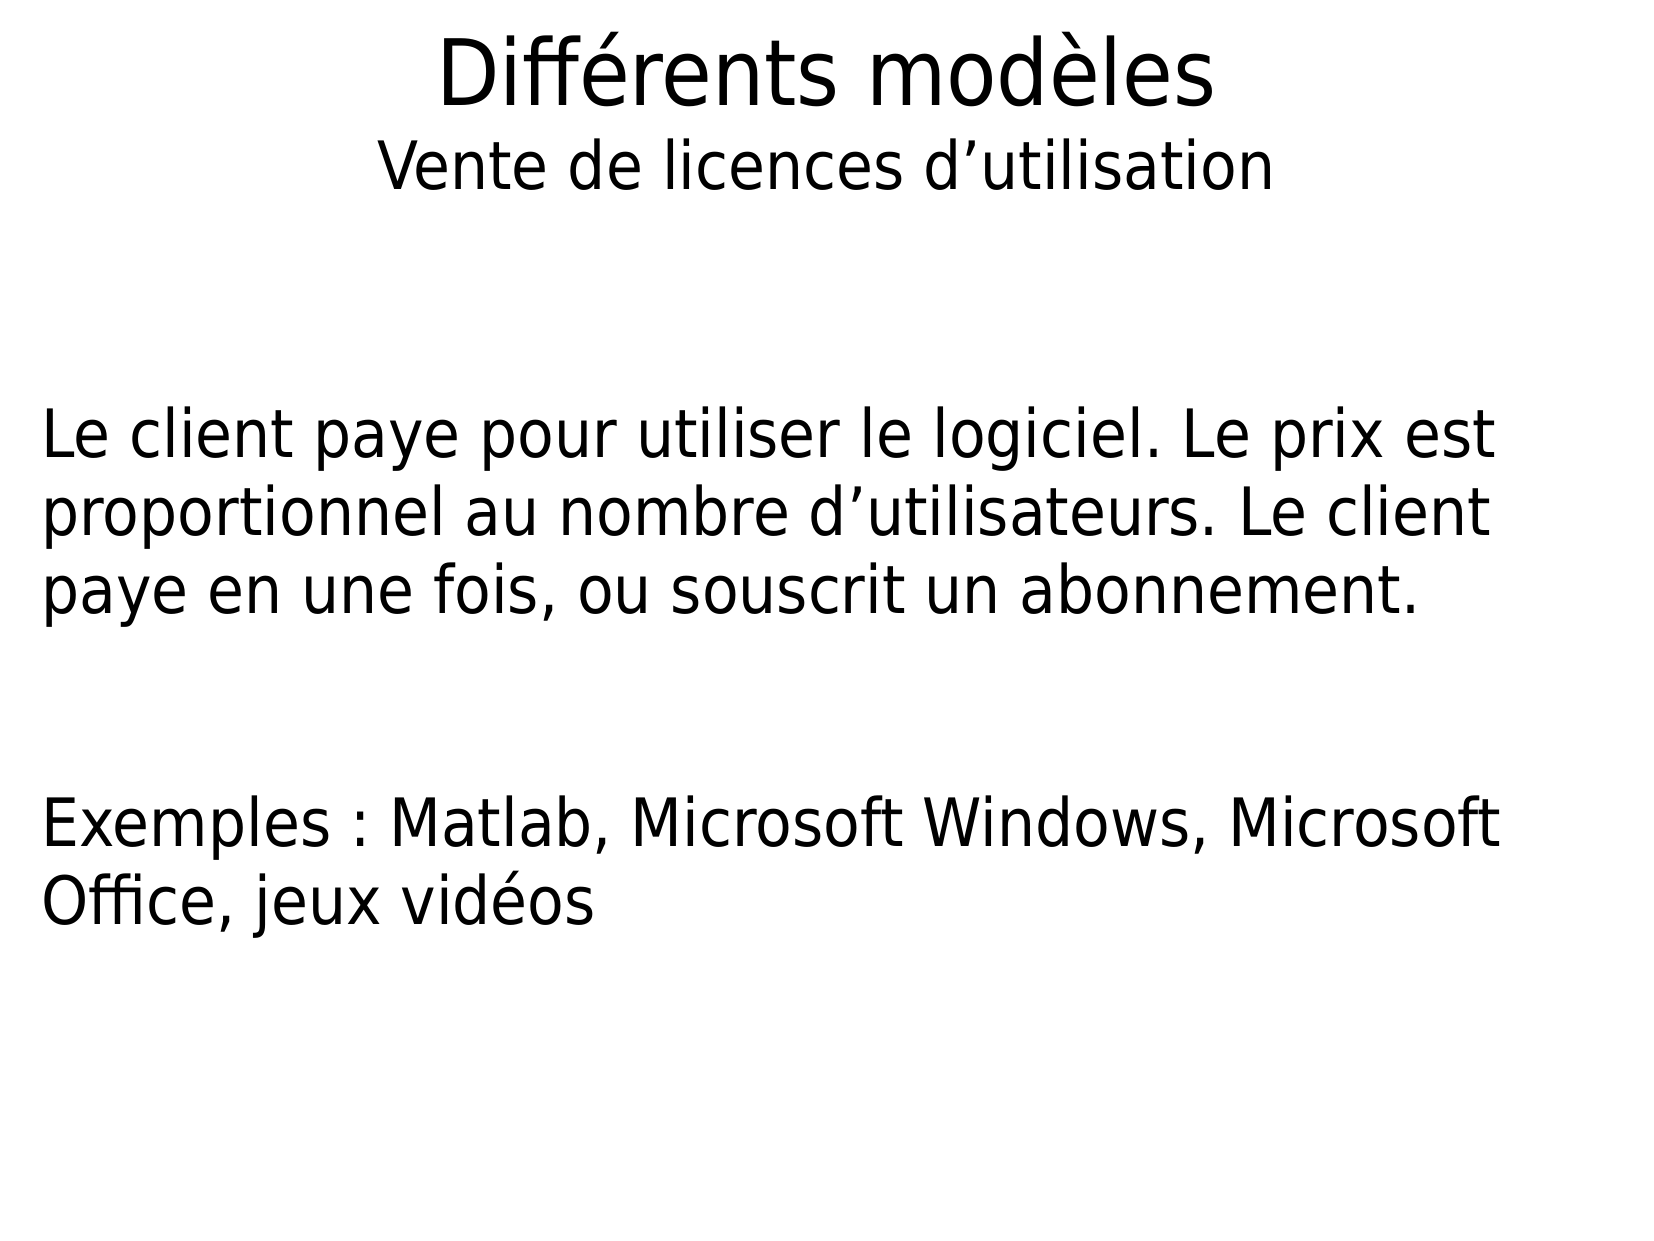

# Différents modèles Vente de licences d’utilisation
Le client paye pour utiliser le logiciel. Le prix est proportionnel au nombre d’utilisateurs. Le client paye en une fois, ou souscrit un abonnement.
Exemples : Matlab, Microsoft Windows, Microsoft Office, jeux vidéos